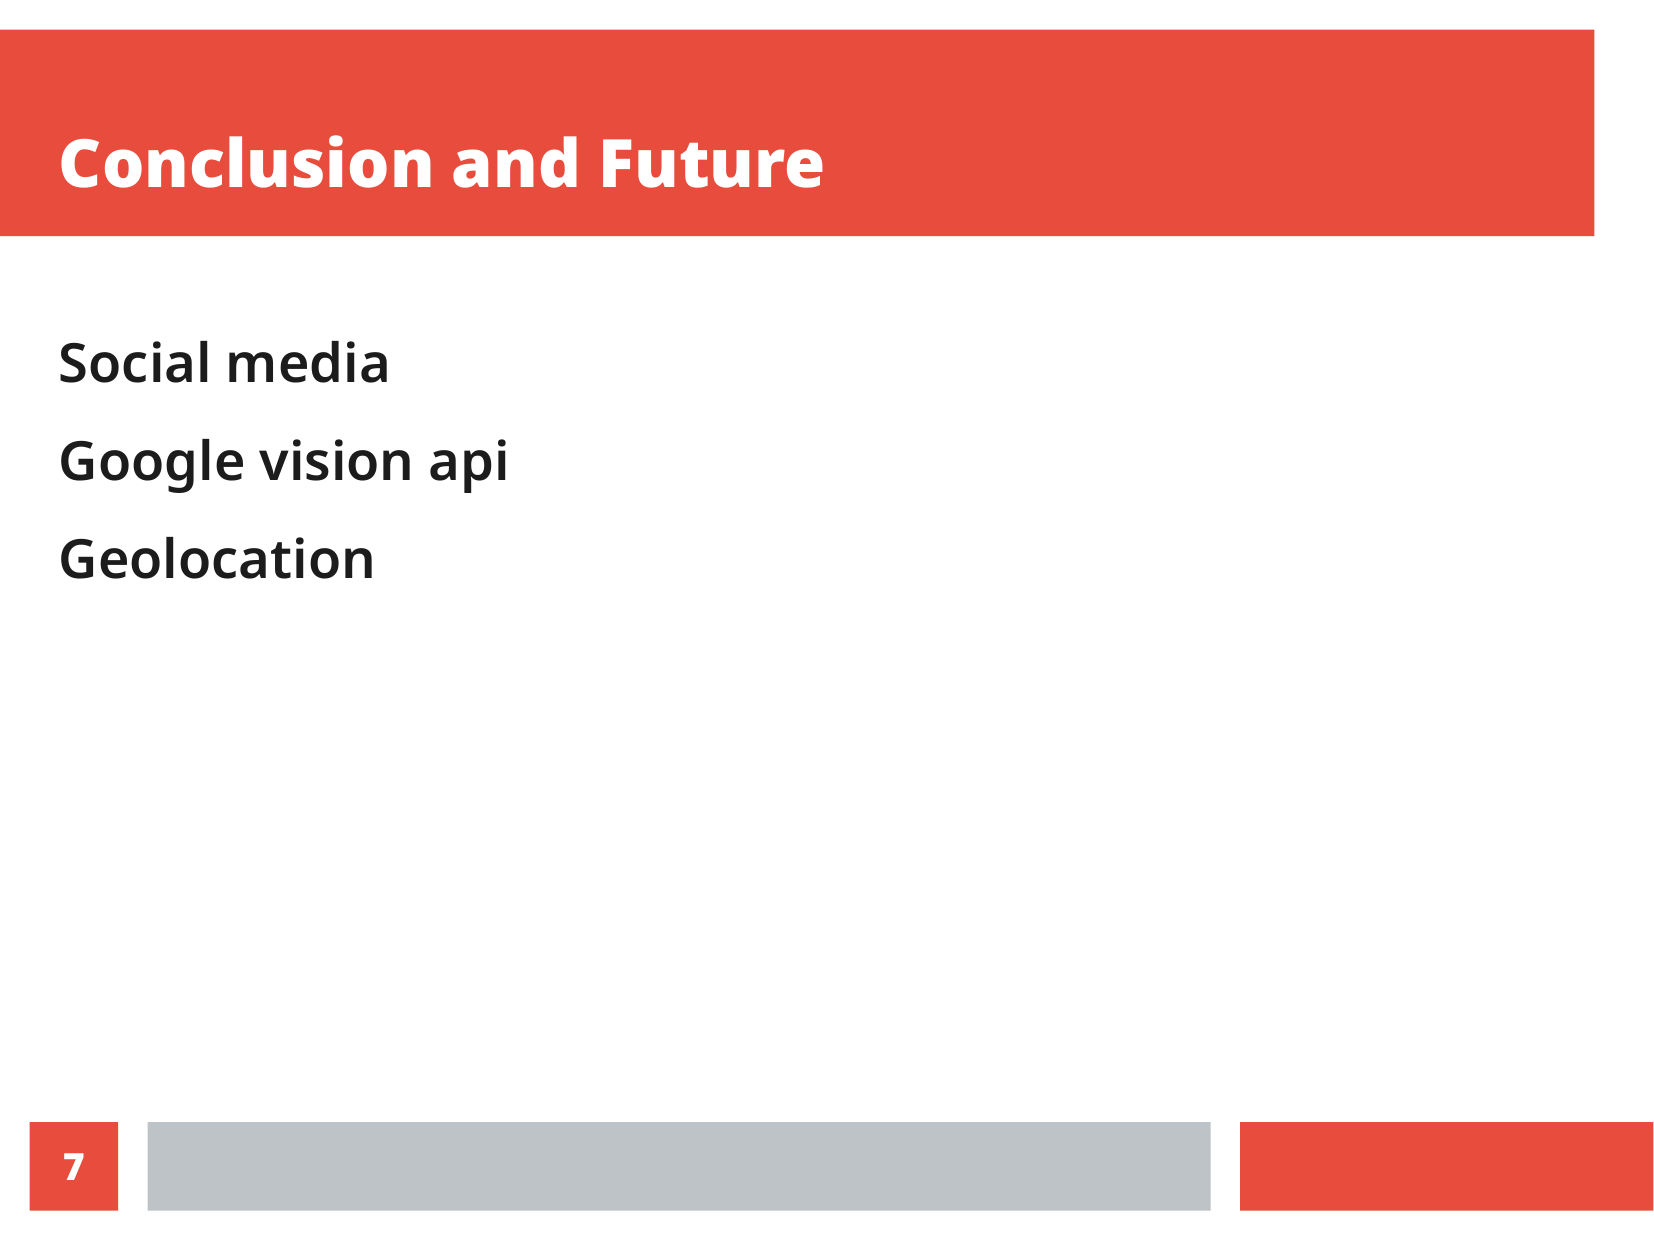

# Conclusion and Future
Social media
Google vision api
Geolocation
7